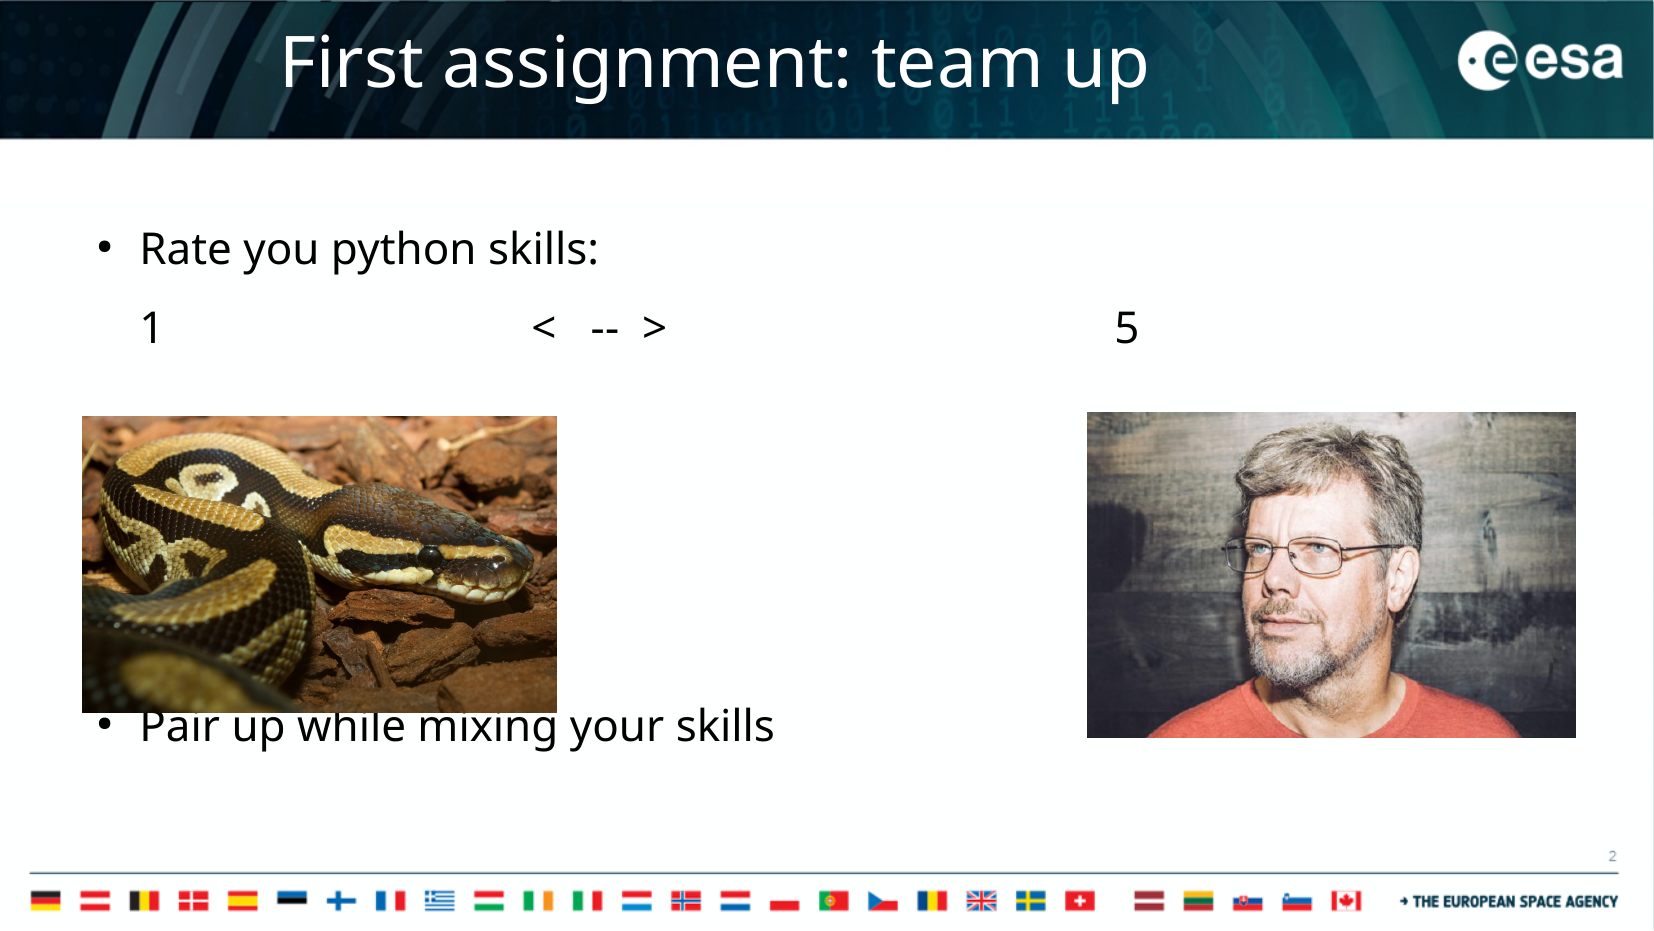

# First assignment: team up
Rate you python skills:
1 < -- > 5
Pair up while mixing your skills